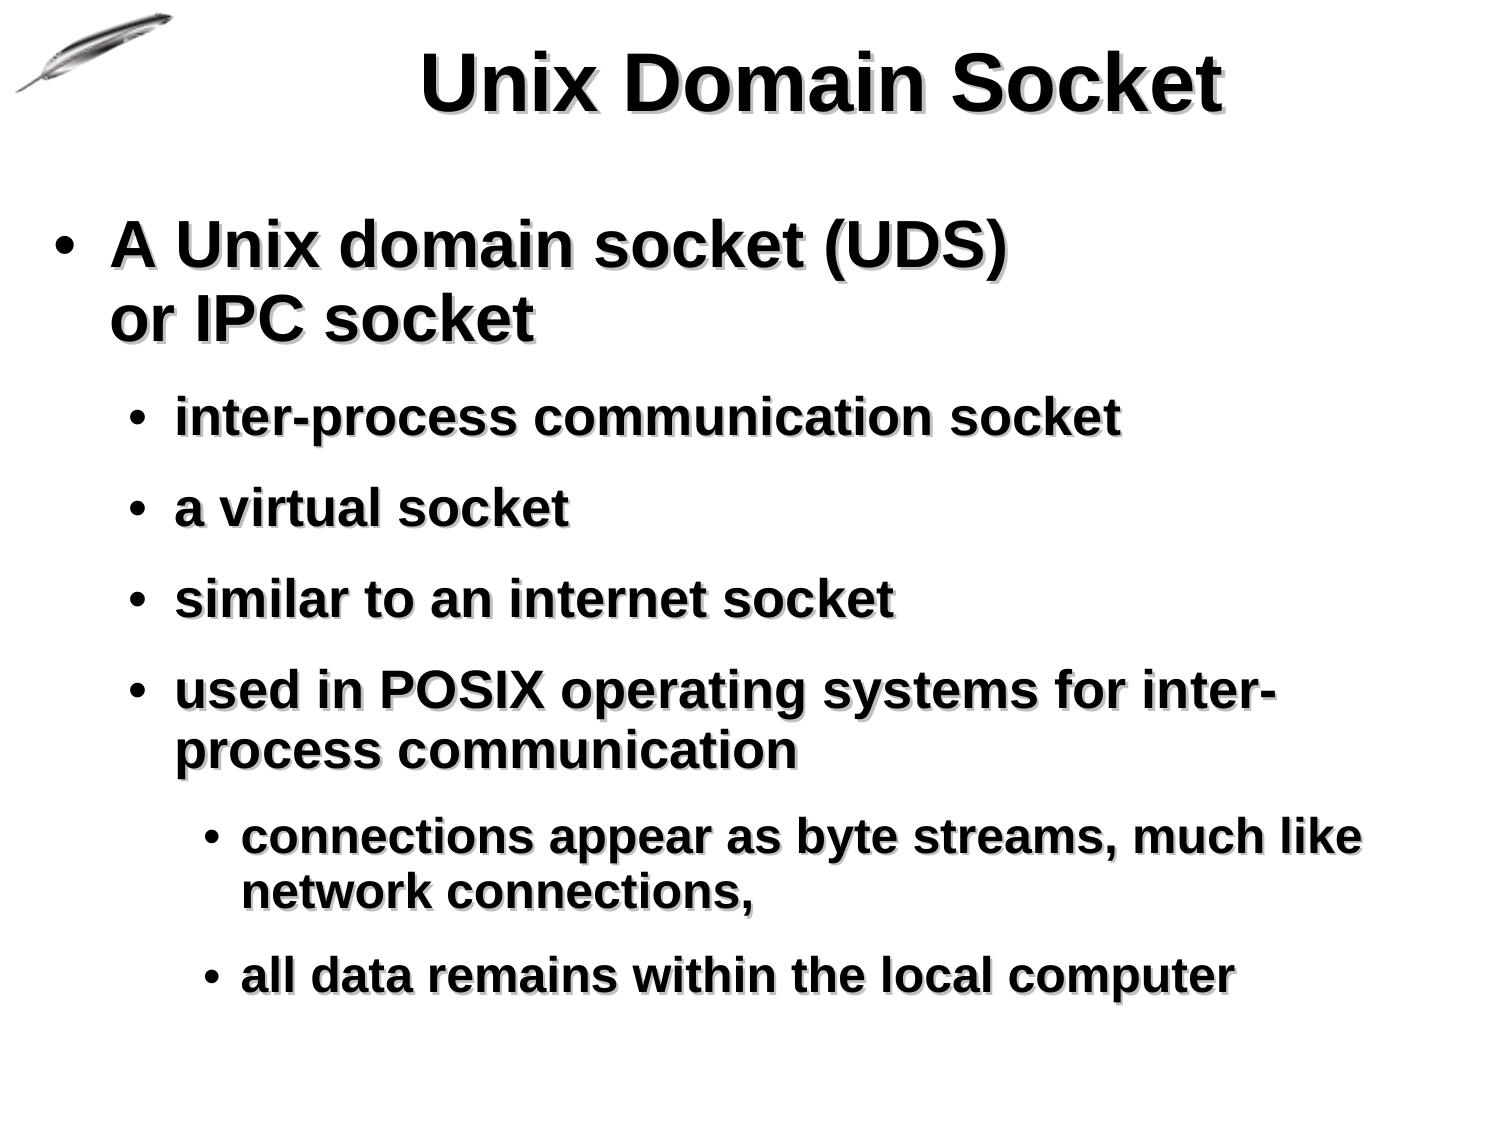

# Unix Domain Socket
A Unix domain socket (UDS)
or IPC socket
inter-process communication socket
a virtual socket
similar to an internet socket
used in POSIX operating systems for inter-process communication
connections appear as byte streams, much like network connections,
all data remains within the local computer